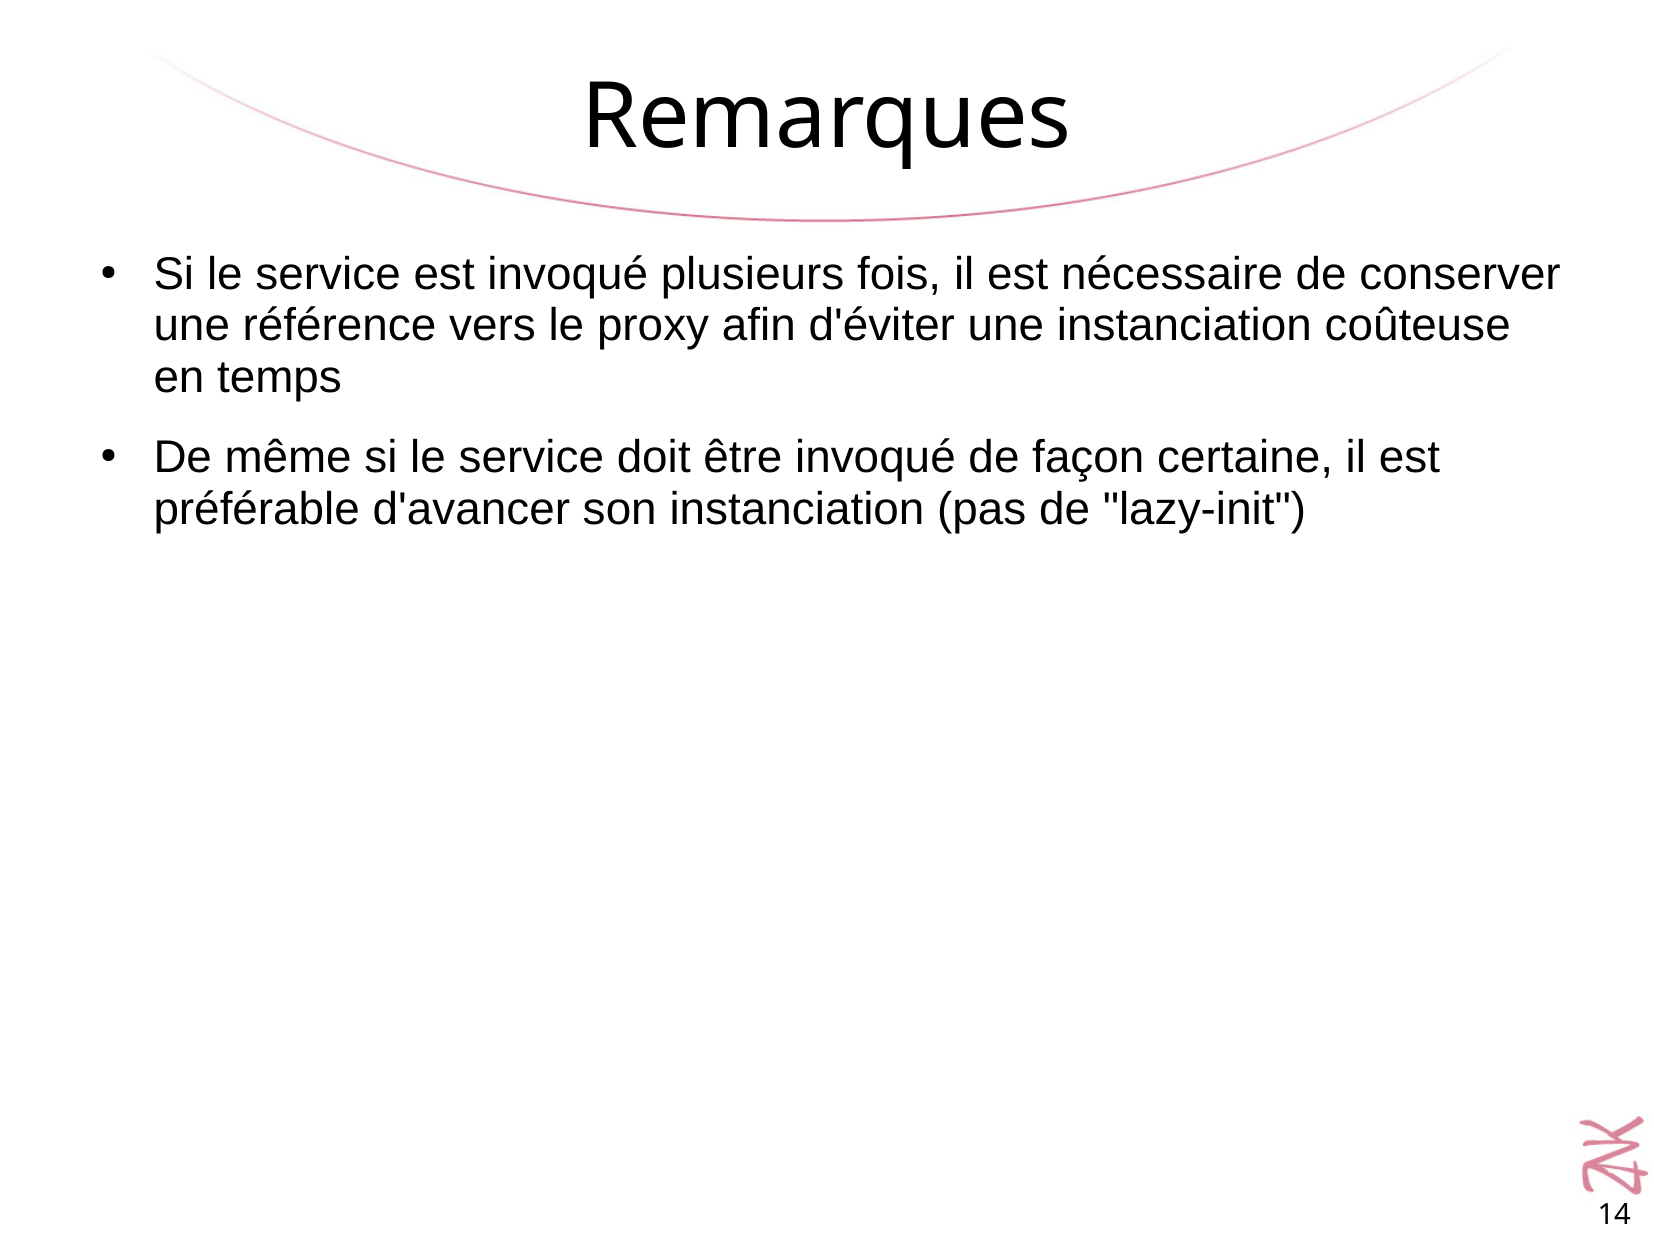

# Remarques
Si le service est invoqué plusieurs fois, il est nécessaire de conserver une référence vers le proxy afin d'éviter une instanciation coûteuse en temps
De même si le service doit être invoqué de façon certaine, il est préférable d'avancer son instanciation (pas de "lazy-init")
14